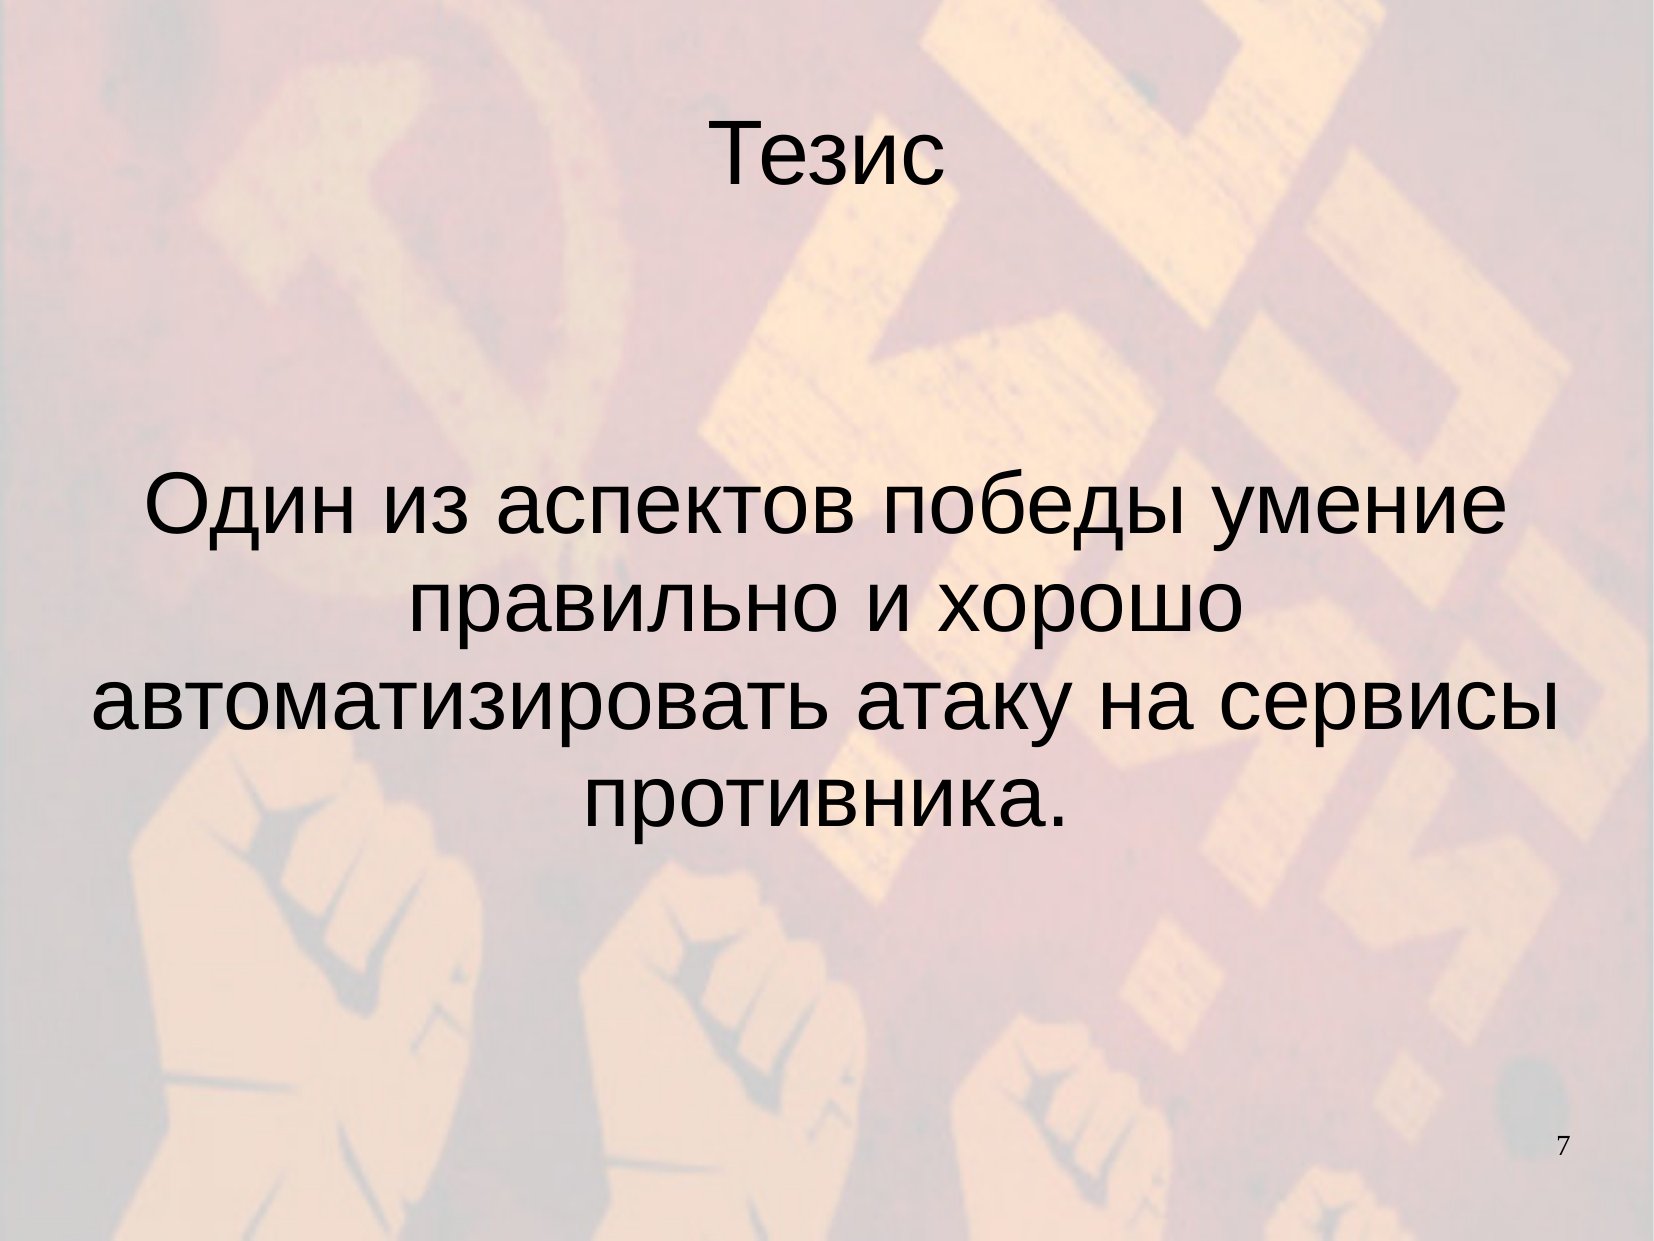

# Тезис
Один из аспектов победы умение правильно и хорошо автоматизировать атаку на сервисы противника.
7